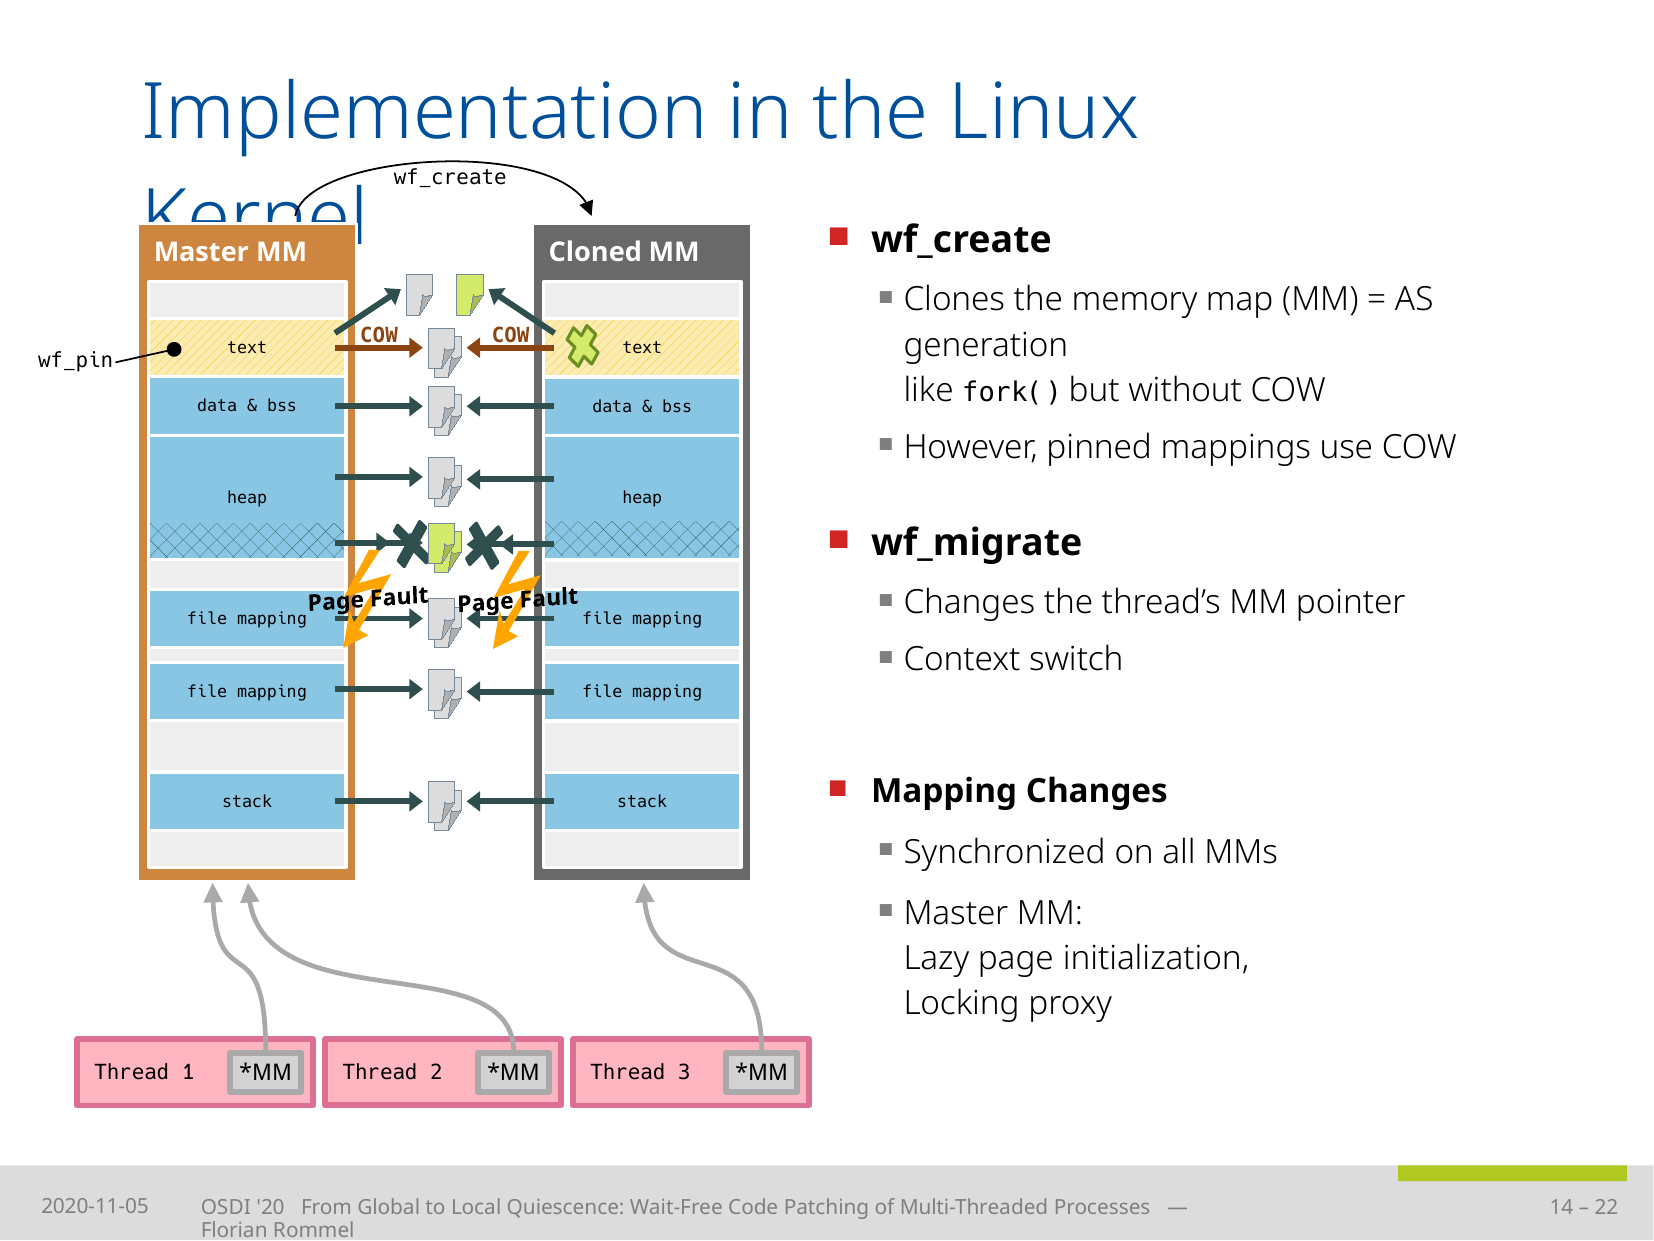

# Implementation in the Linux Kernel
wf_create
wf_create
Clones the memory map (MM) = AS generation
like fork() but without COW
However, pinned mappings use COW
wf_migrate
Changes the thread’s MM pointer
Context switch
Mapping Changes
Synchronized on all MMs
Master MM:
Lazy page initialization,
Locking proxy
Memory Map (MM)
Master MM
Cloned MM
text
data & bss
heap
file mapping
stack
text
data & bss
heap
file mapping
stack
wf_pin
COW
COW
heap
heap
Page Fault
Page Fault
file mapping
file mapping
Thread 1
Thread 2
Thread 3
*MM
*MM
*MM
14